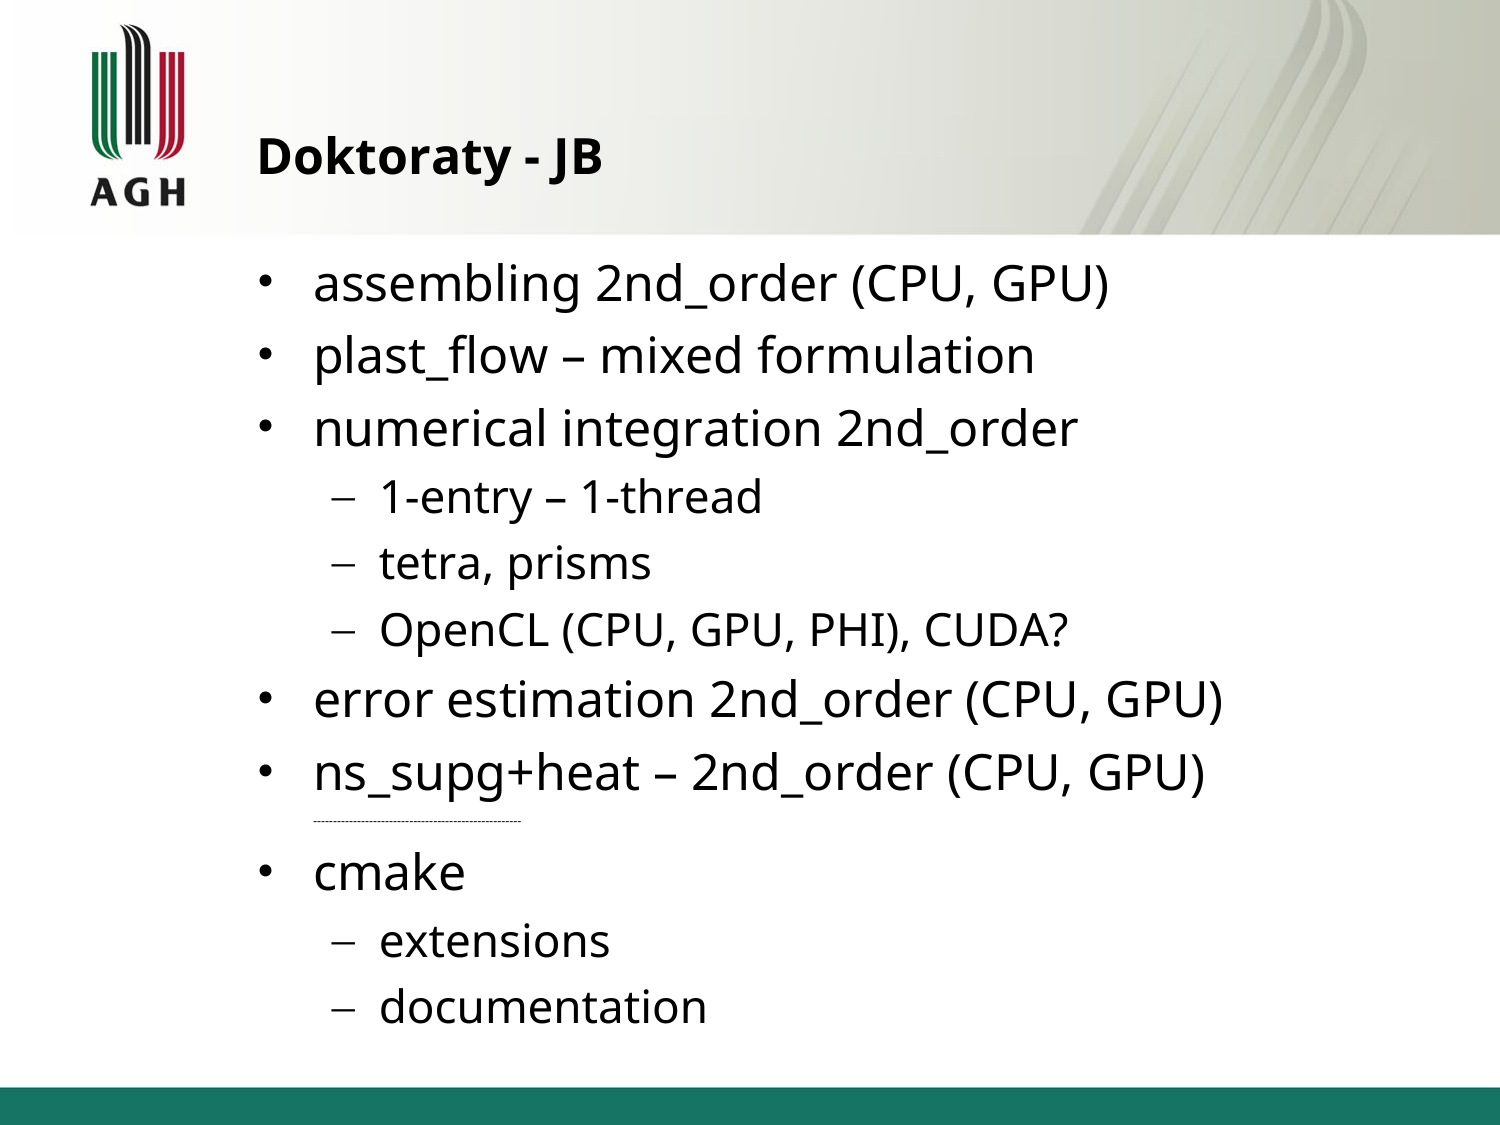

# Doktoraty - JB
assembling 2nd_order (CPU, GPU)
plast_flow – mixed formulation
numerical integration 2nd_order
1-entry – 1-thread
tetra, prisms
OpenCL (CPU, GPU, PHI), CUDA?
error estimation 2nd_order (CPU, GPU)
ns_supg+heat – 2nd_order (CPU, GPU)
----------------------------------------------------
cmake
extensions
documentation